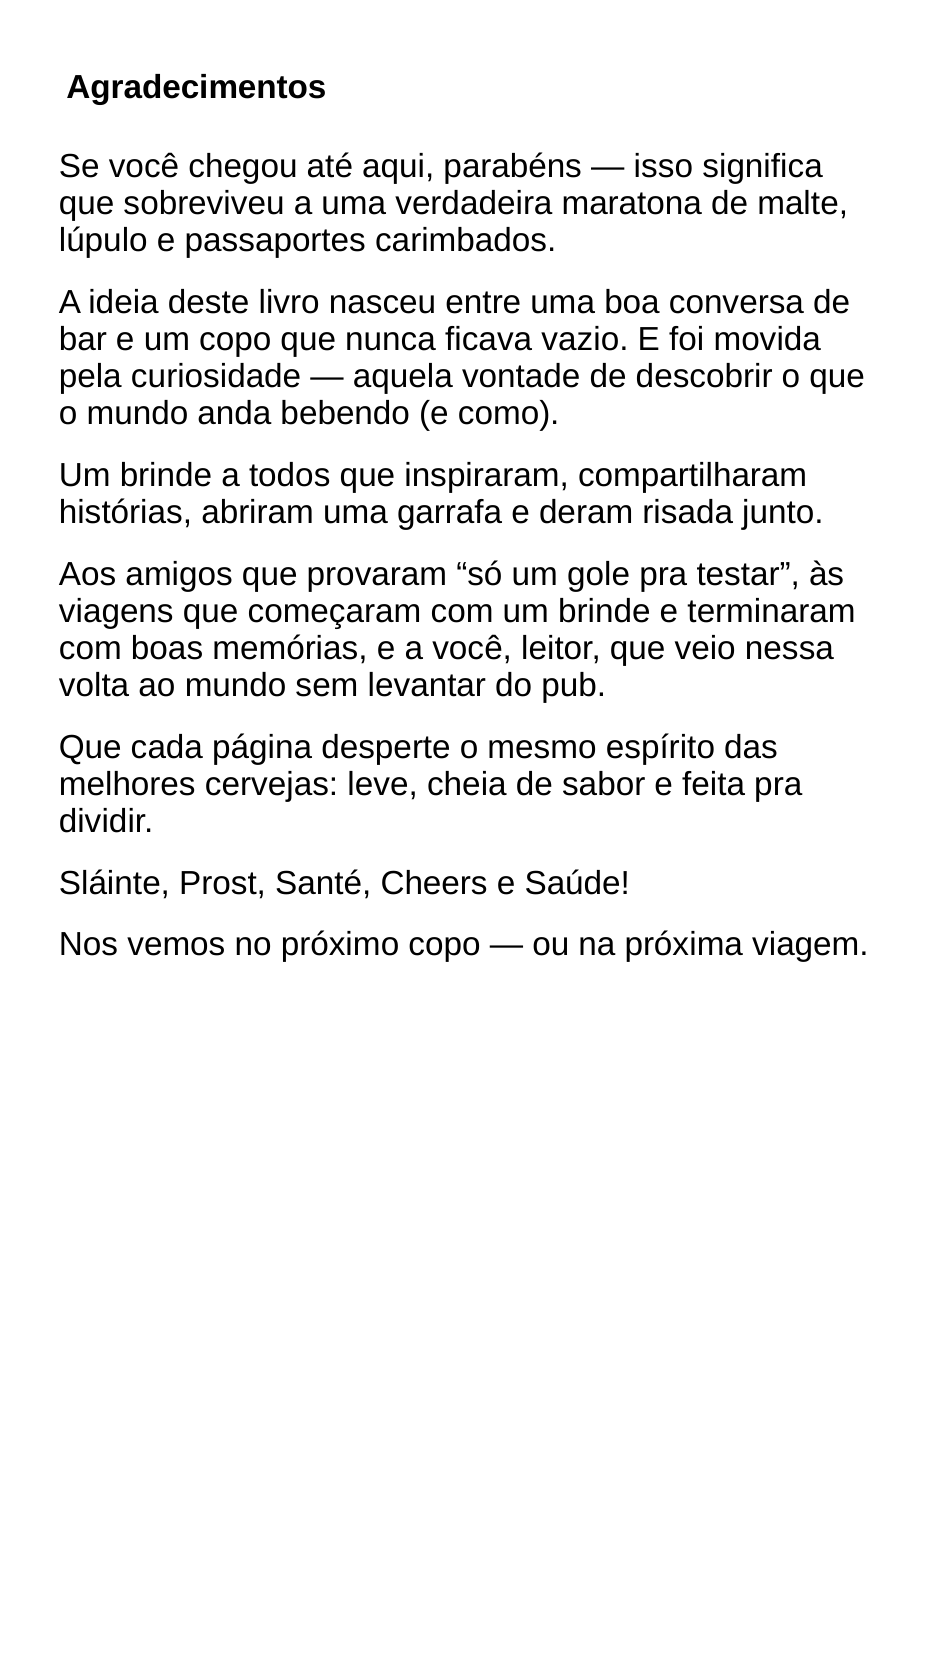

# Agradecimentos
Se você chegou até aqui, parabéns — isso significa que sobreviveu a uma verdadeira maratona de malte, lúpulo e passaportes carimbados.
A ideia deste livro nasceu entre uma boa conversa de bar e um copo que nunca ficava vazio. E foi movida pela curiosidade — aquela vontade de descobrir o que o mundo anda bebendo (e como).
Um brinde a todos que inspiraram, compartilharam histórias, abriram uma garrafa e deram risada junto.
Aos amigos que provaram “só um gole pra testar”, às viagens que começaram com um brinde e terminaram com boas memórias, e a você, leitor, que veio nessa volta ao mundo sem levantar do pub.
Que cada página desperte o mesmo espírito das melhores cervejas: leve, cheia de sabor e feita pra dividir.
Sláinte, Prost, Santé, Cheers e Saúde!
Nos vemos no próximo copo — ou na próxima viagem.